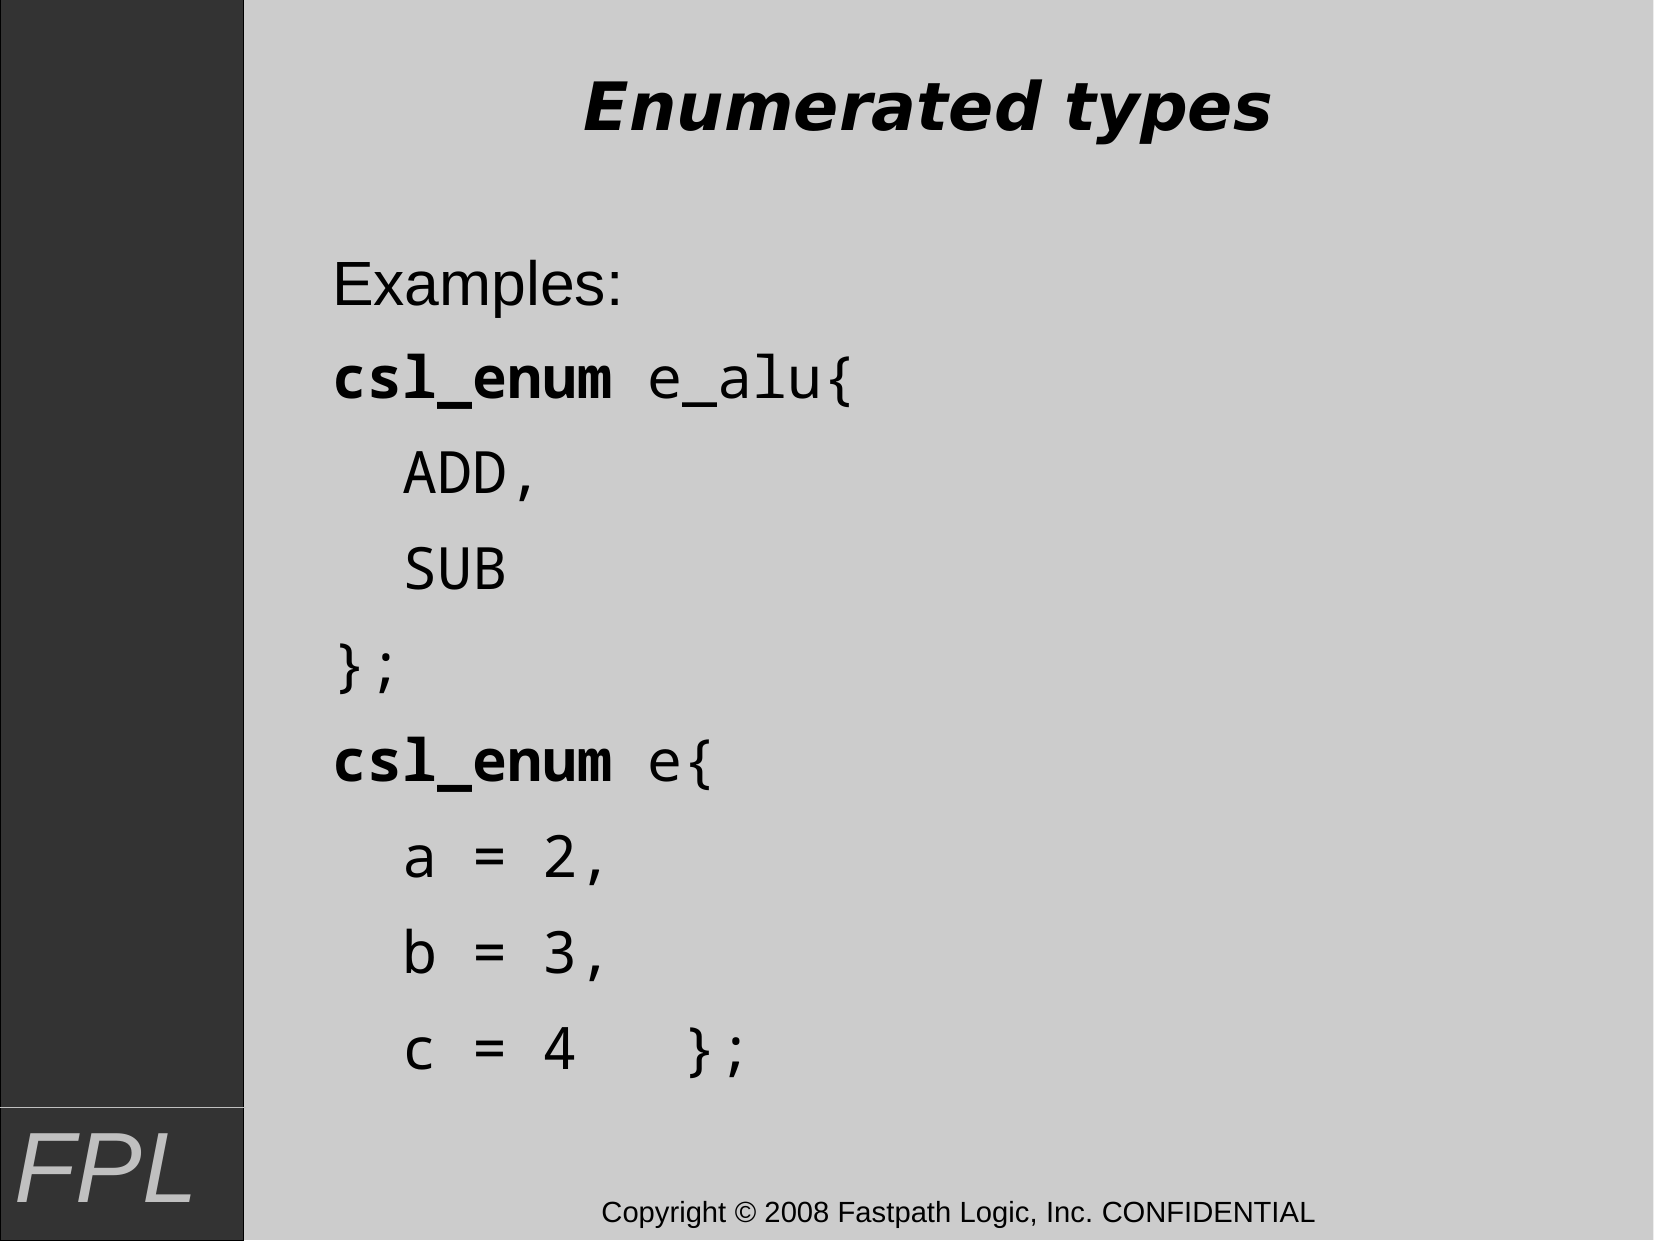

# Enumerated types
Examples:
csl_enum e_alu{
 ADD,
 SUB
};
csl_enum e{
 a = 2,
 b = 3,
 c = 4 };